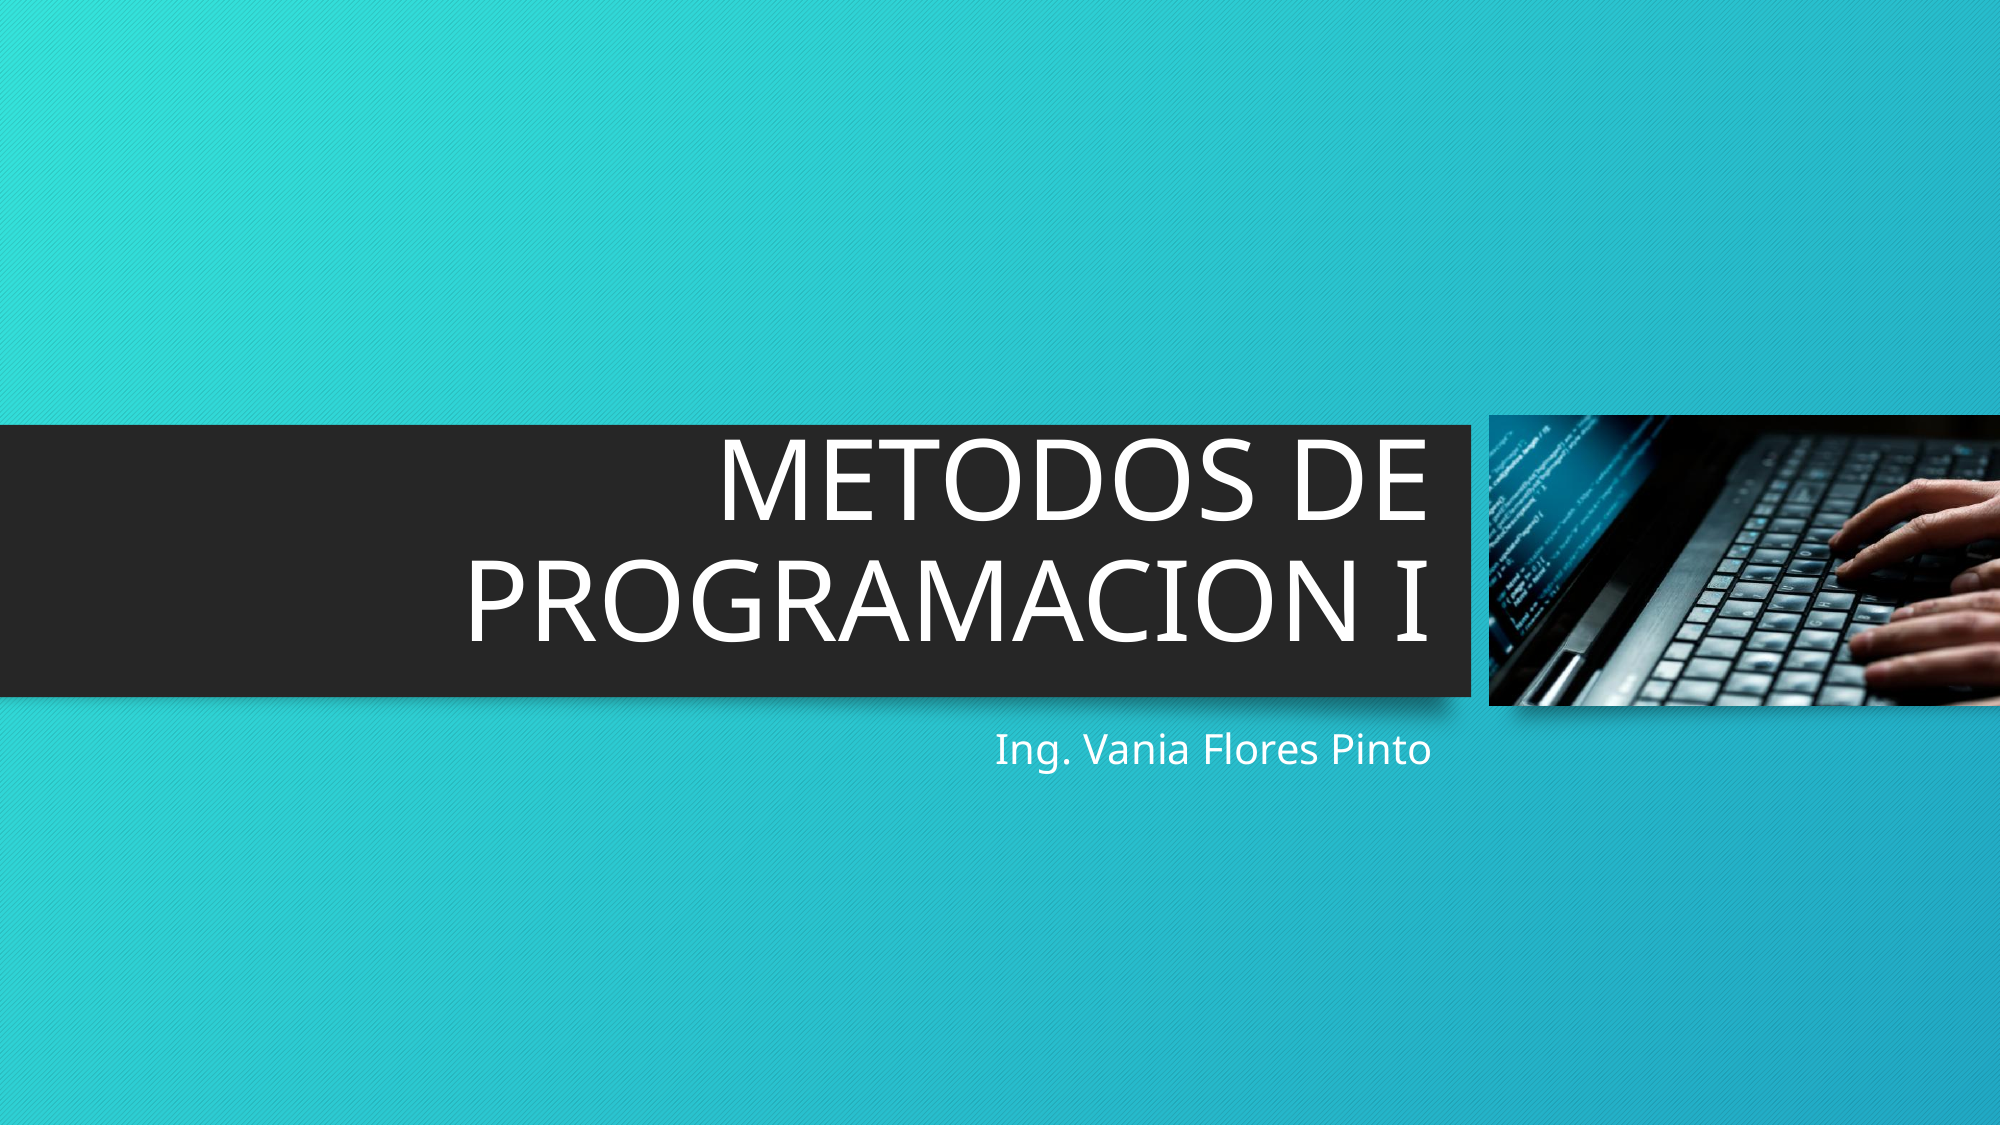

# METODOS DE PROGRAMACION I
Ing. Vania Flores Pinto